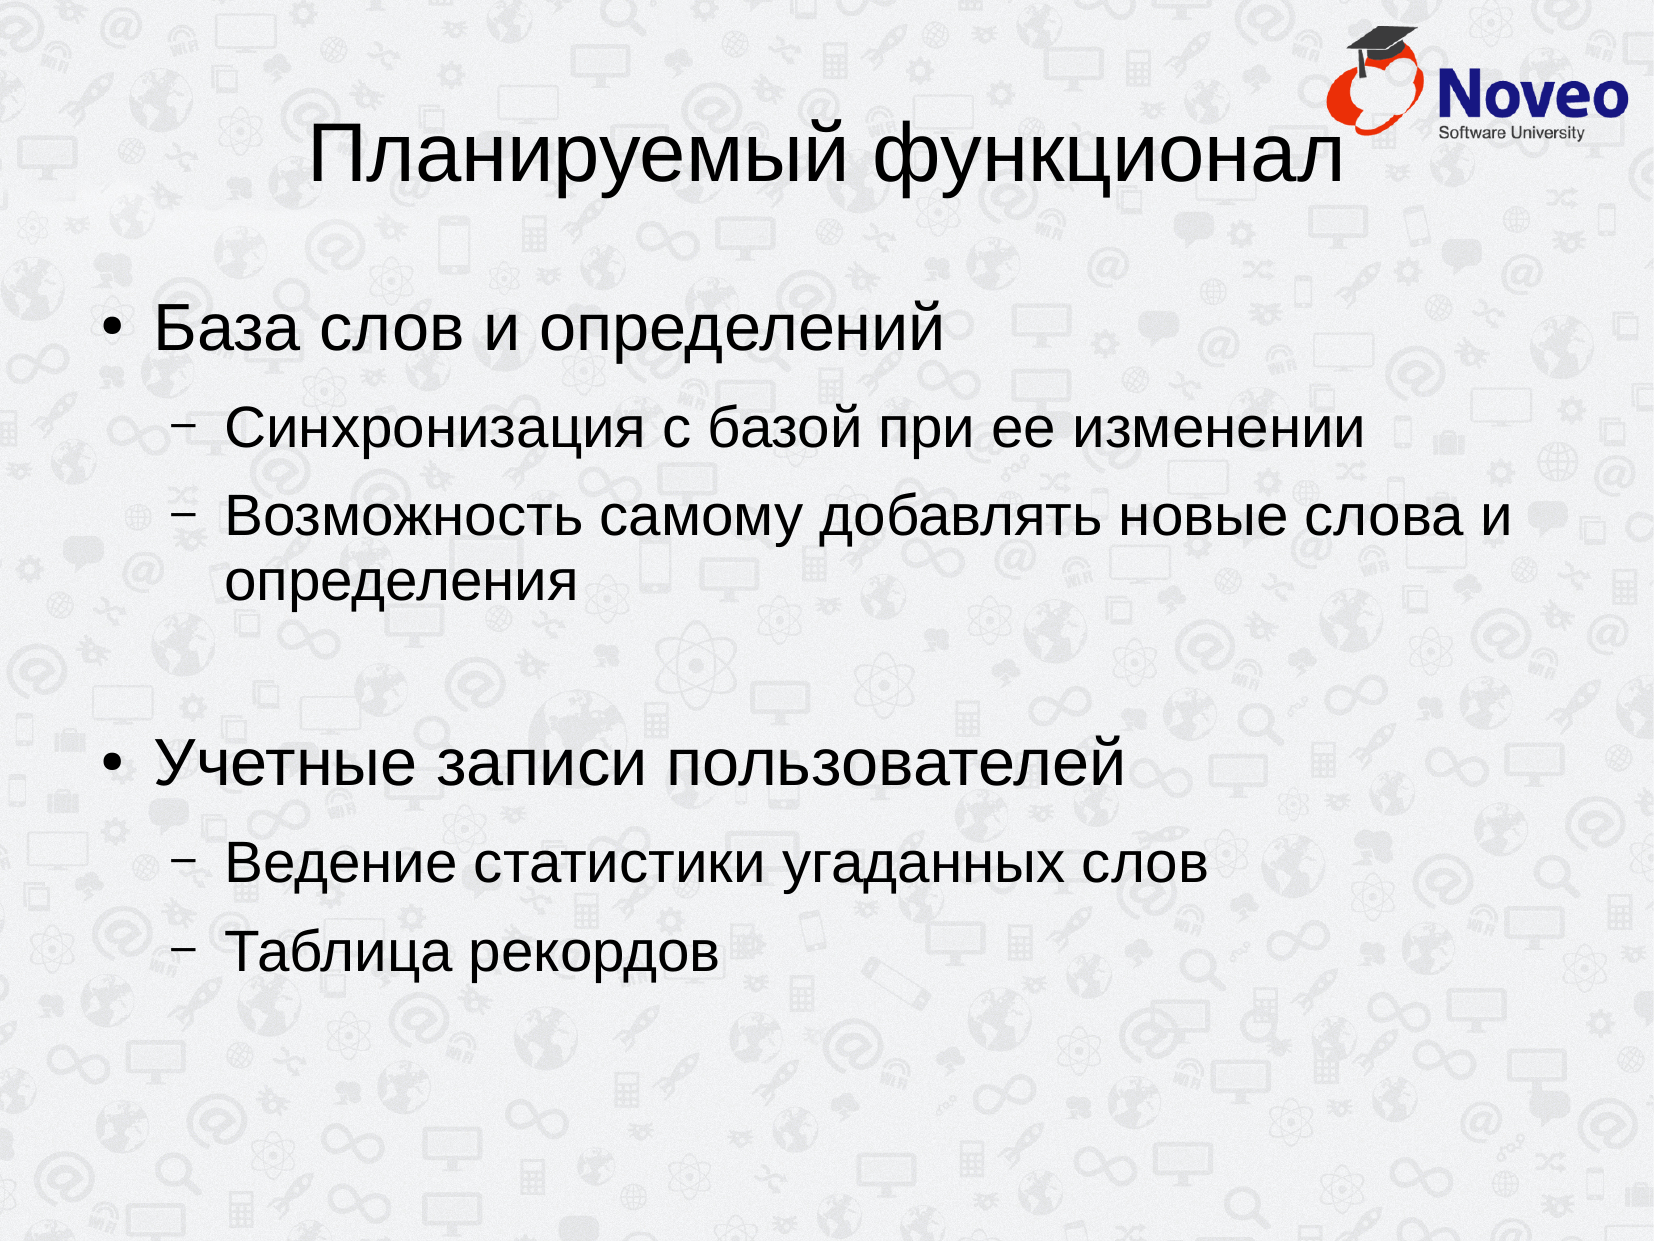

# Планируемый функционал
База слов и определений
Синхронизация с базой при ее изменении
Возможность самому добавлять новые слова и определения
Учетные записи пользователей
Ведение статистики угаданных слов
Таблица рекордов